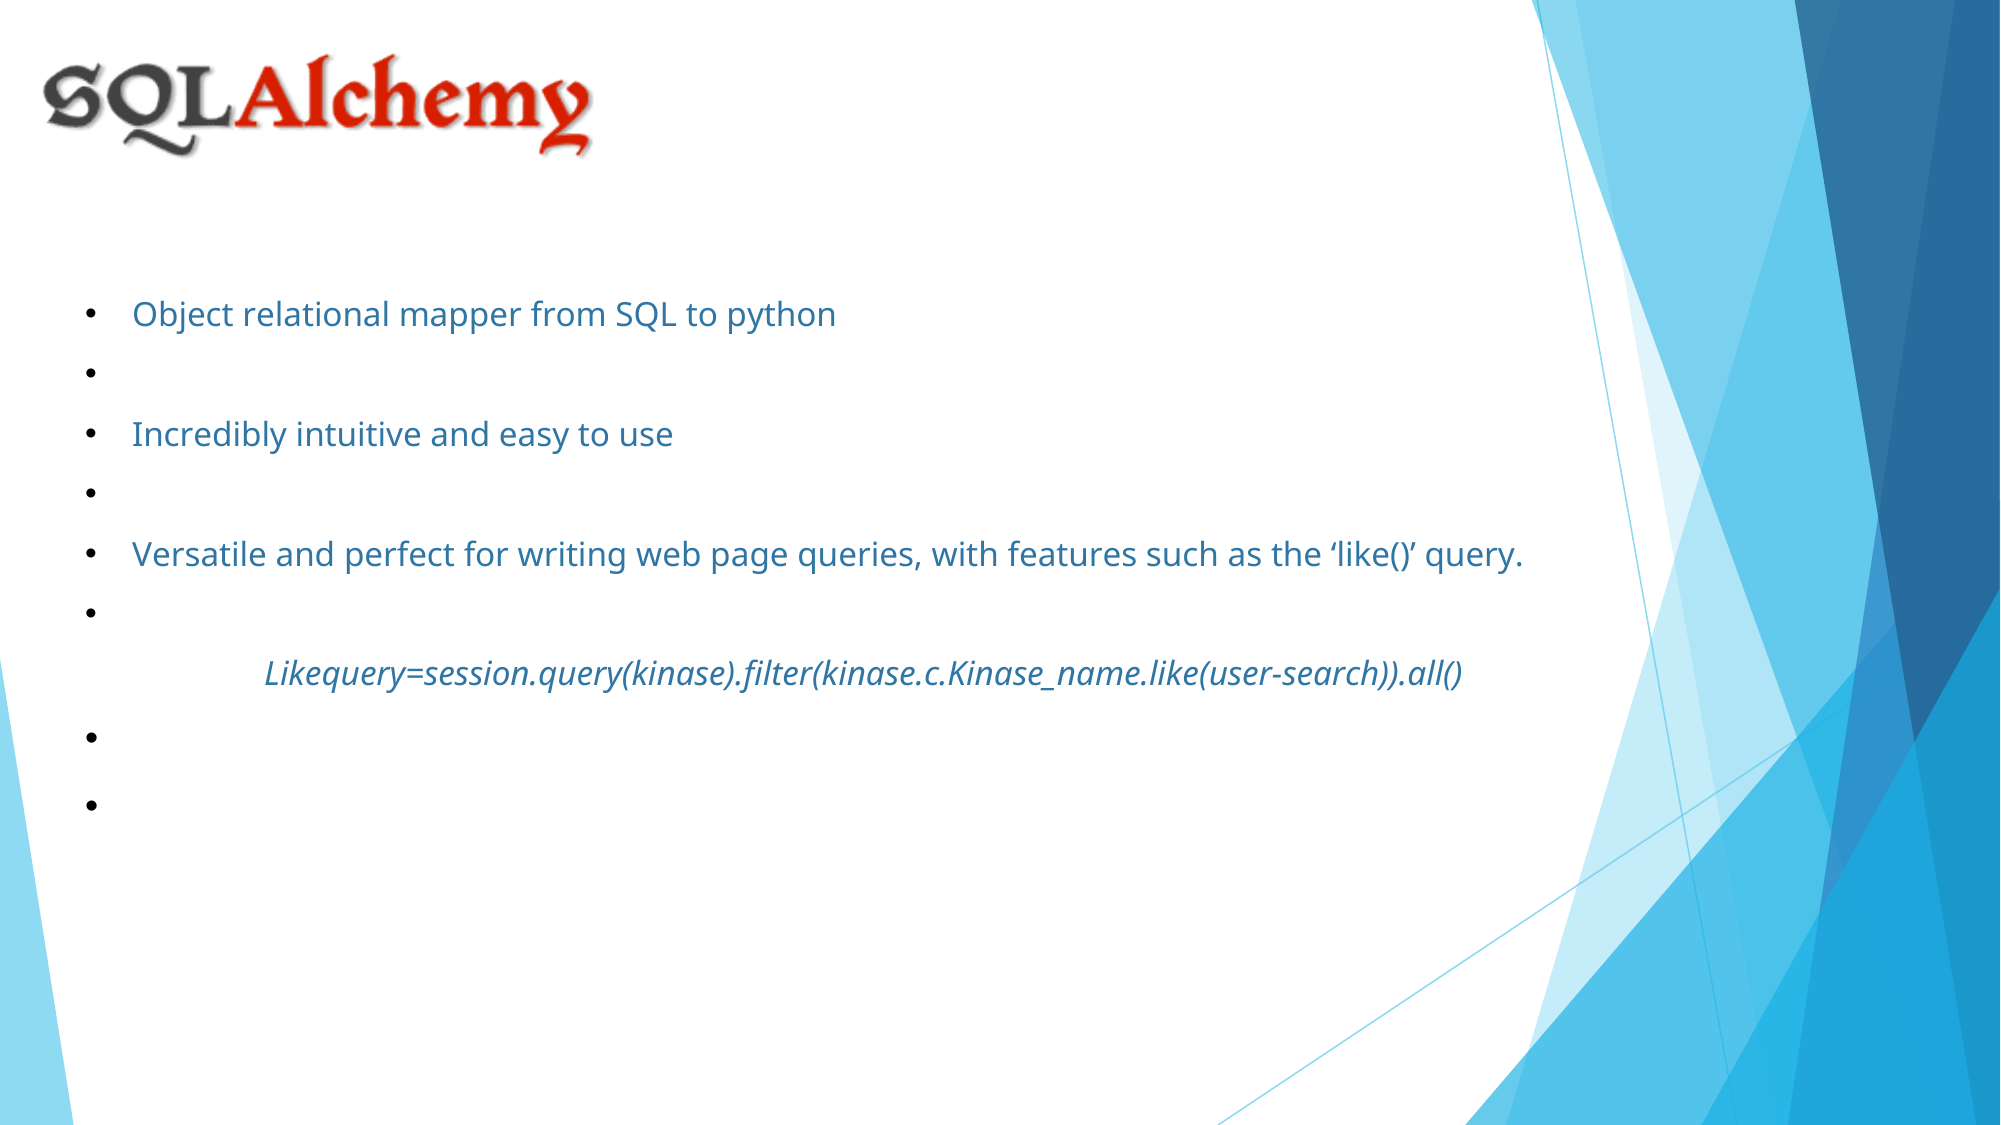

Object relational mapper from SQL to python
Incredibly intuitive and easy to use
Versatile and perfect for writing web page queries, with features such as the ‘like()’ query.
	Likequery=session.query(kinase).filter(kinase.c.Kinase_name.like(user-search)).all()